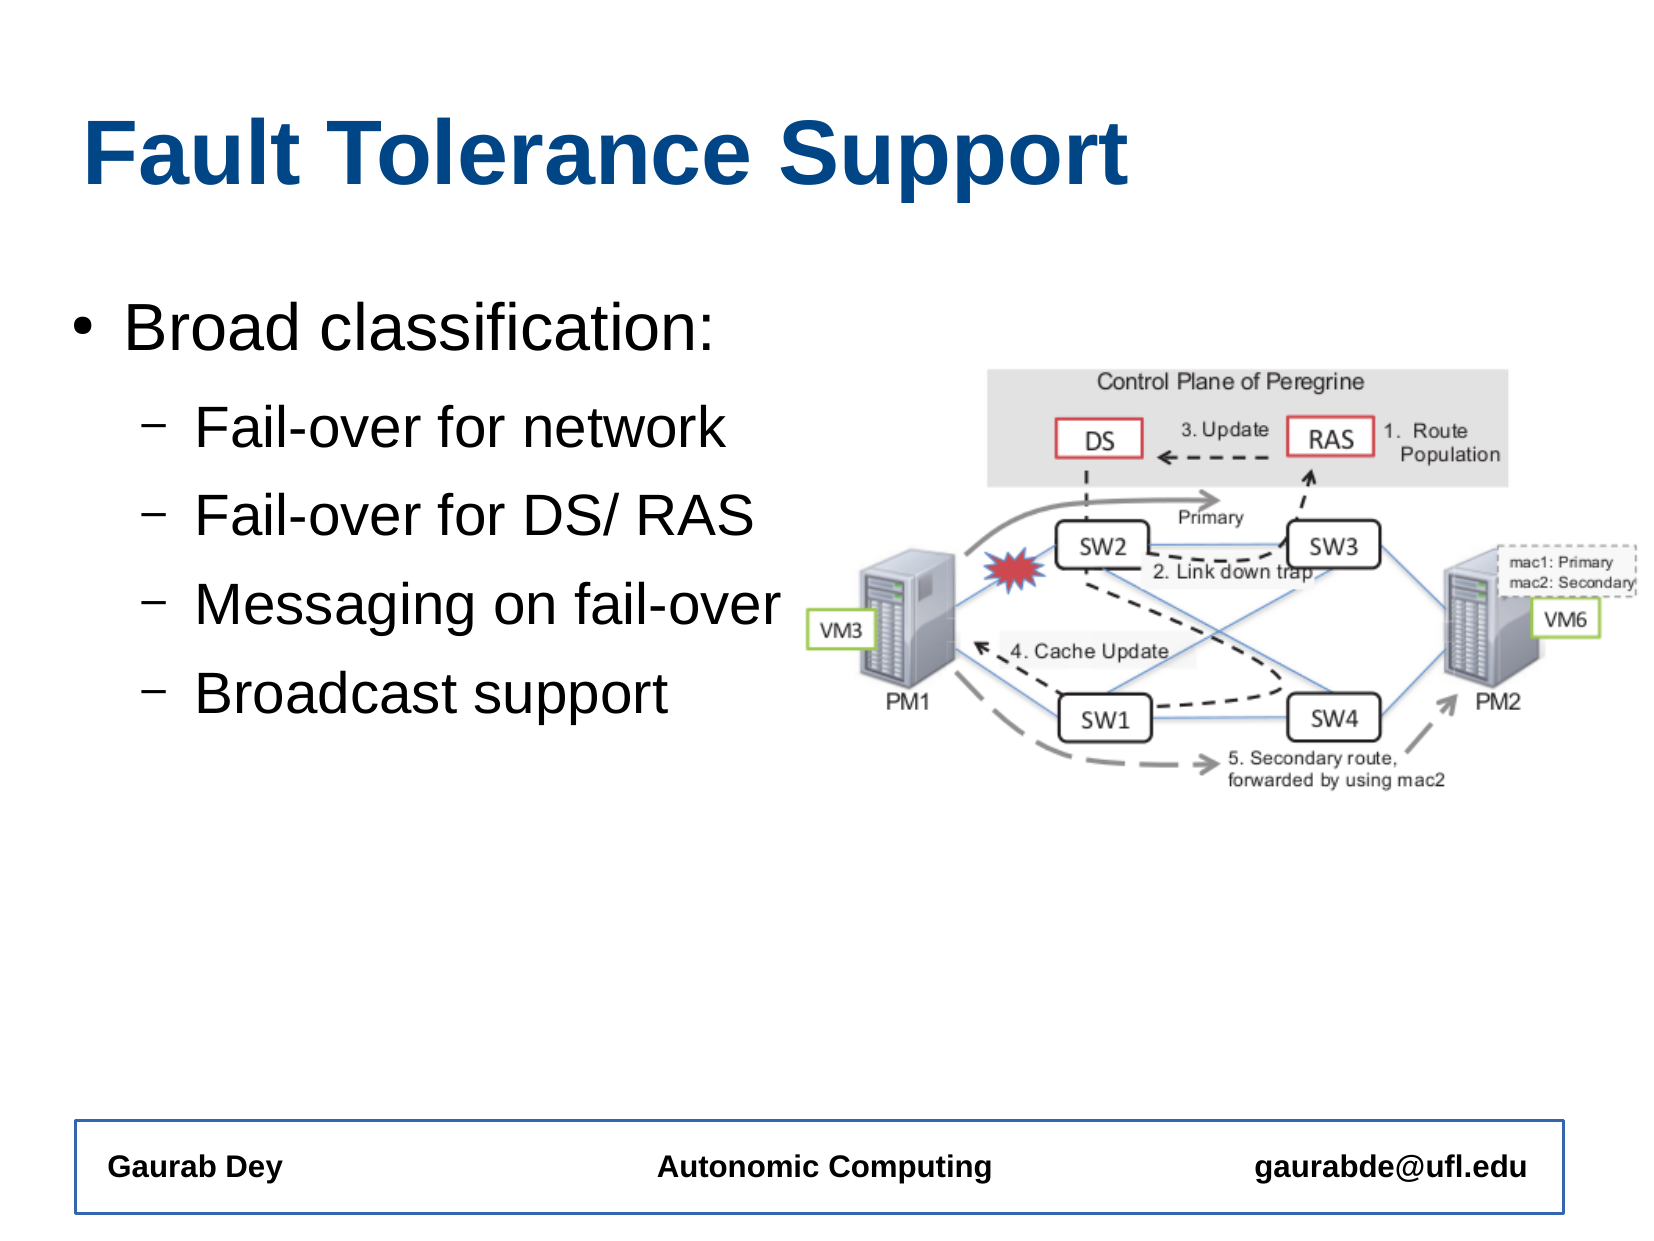

# Fault Tolerance Support
Broad classification:
Fail-over for network
Fail-over for DS/ RAS
Messaging on fail-over
Broadcast support
Gaurab Dey Autonomic Computing gaurabde@ufl.edu